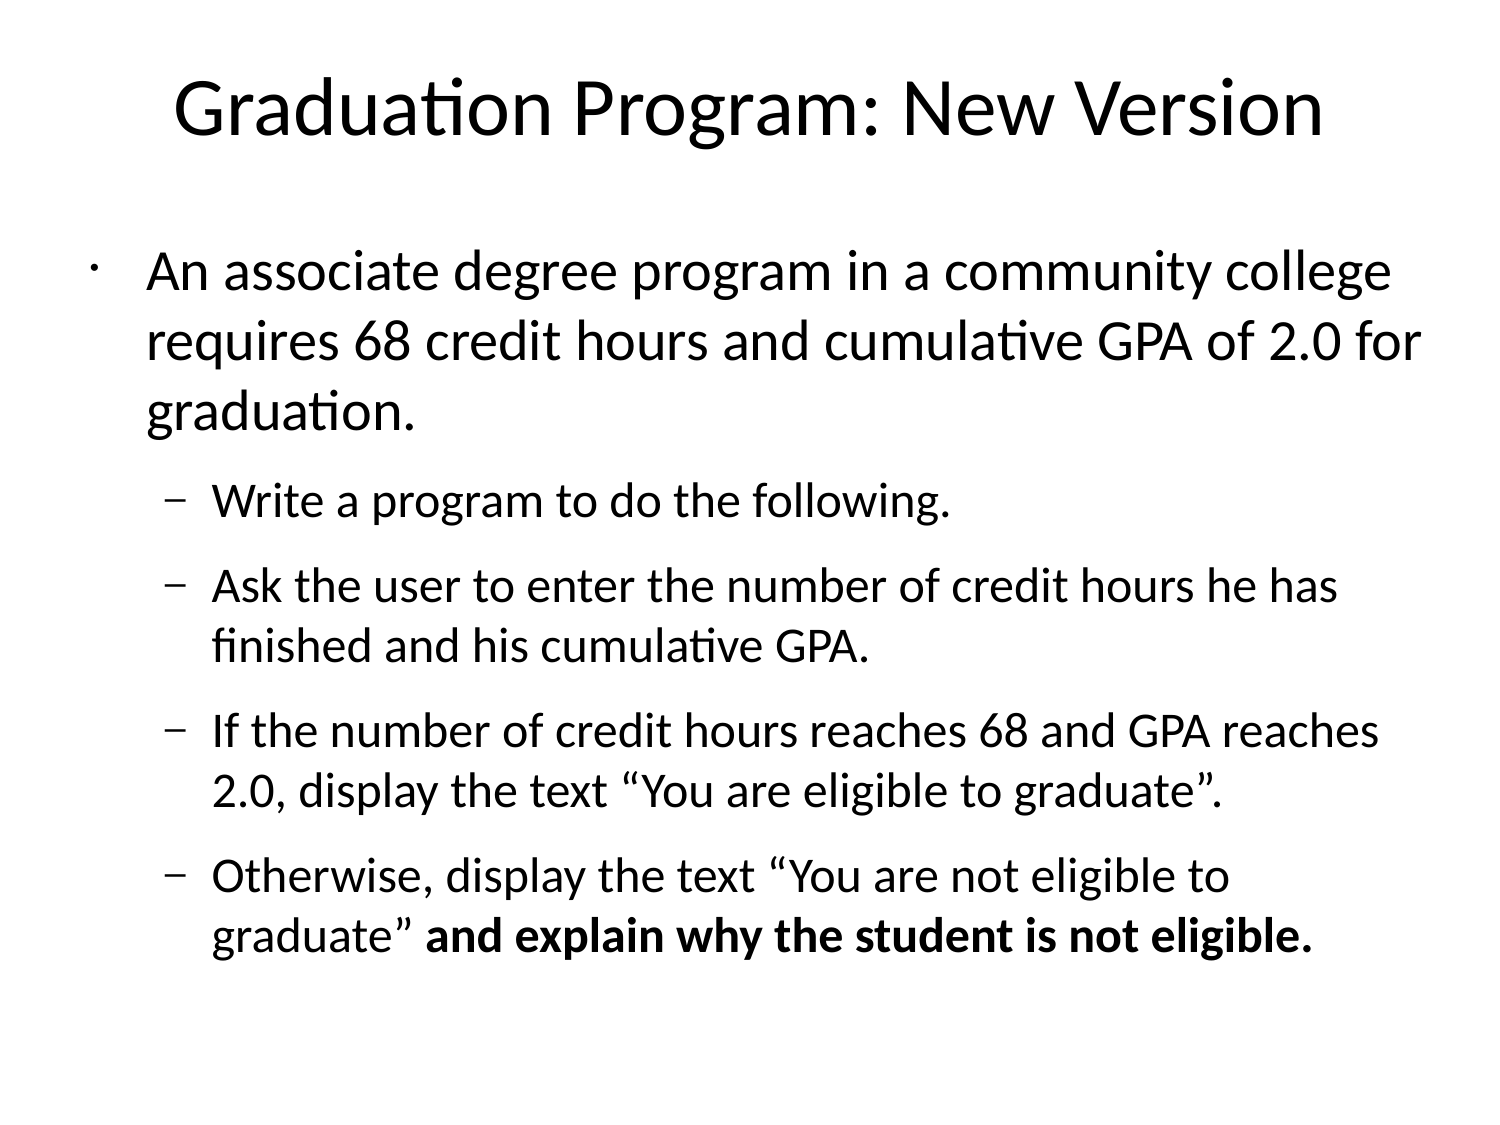

# Graduation Program: New Version
An associate degree program in a community college requires 68 credit hours and cumulative GPA of 2.0 for graduation.
Write a program to do the following.
Ask the user to enter the number of credit hours he has finished and his cumulative GPA.
If the number of credit hours reaches 68 and GPA reaches 2.0, display the text “You are eligible to graduate”.
Otherwise, display the text “You are not eligible to graduate” and explain why the student is not eligible.